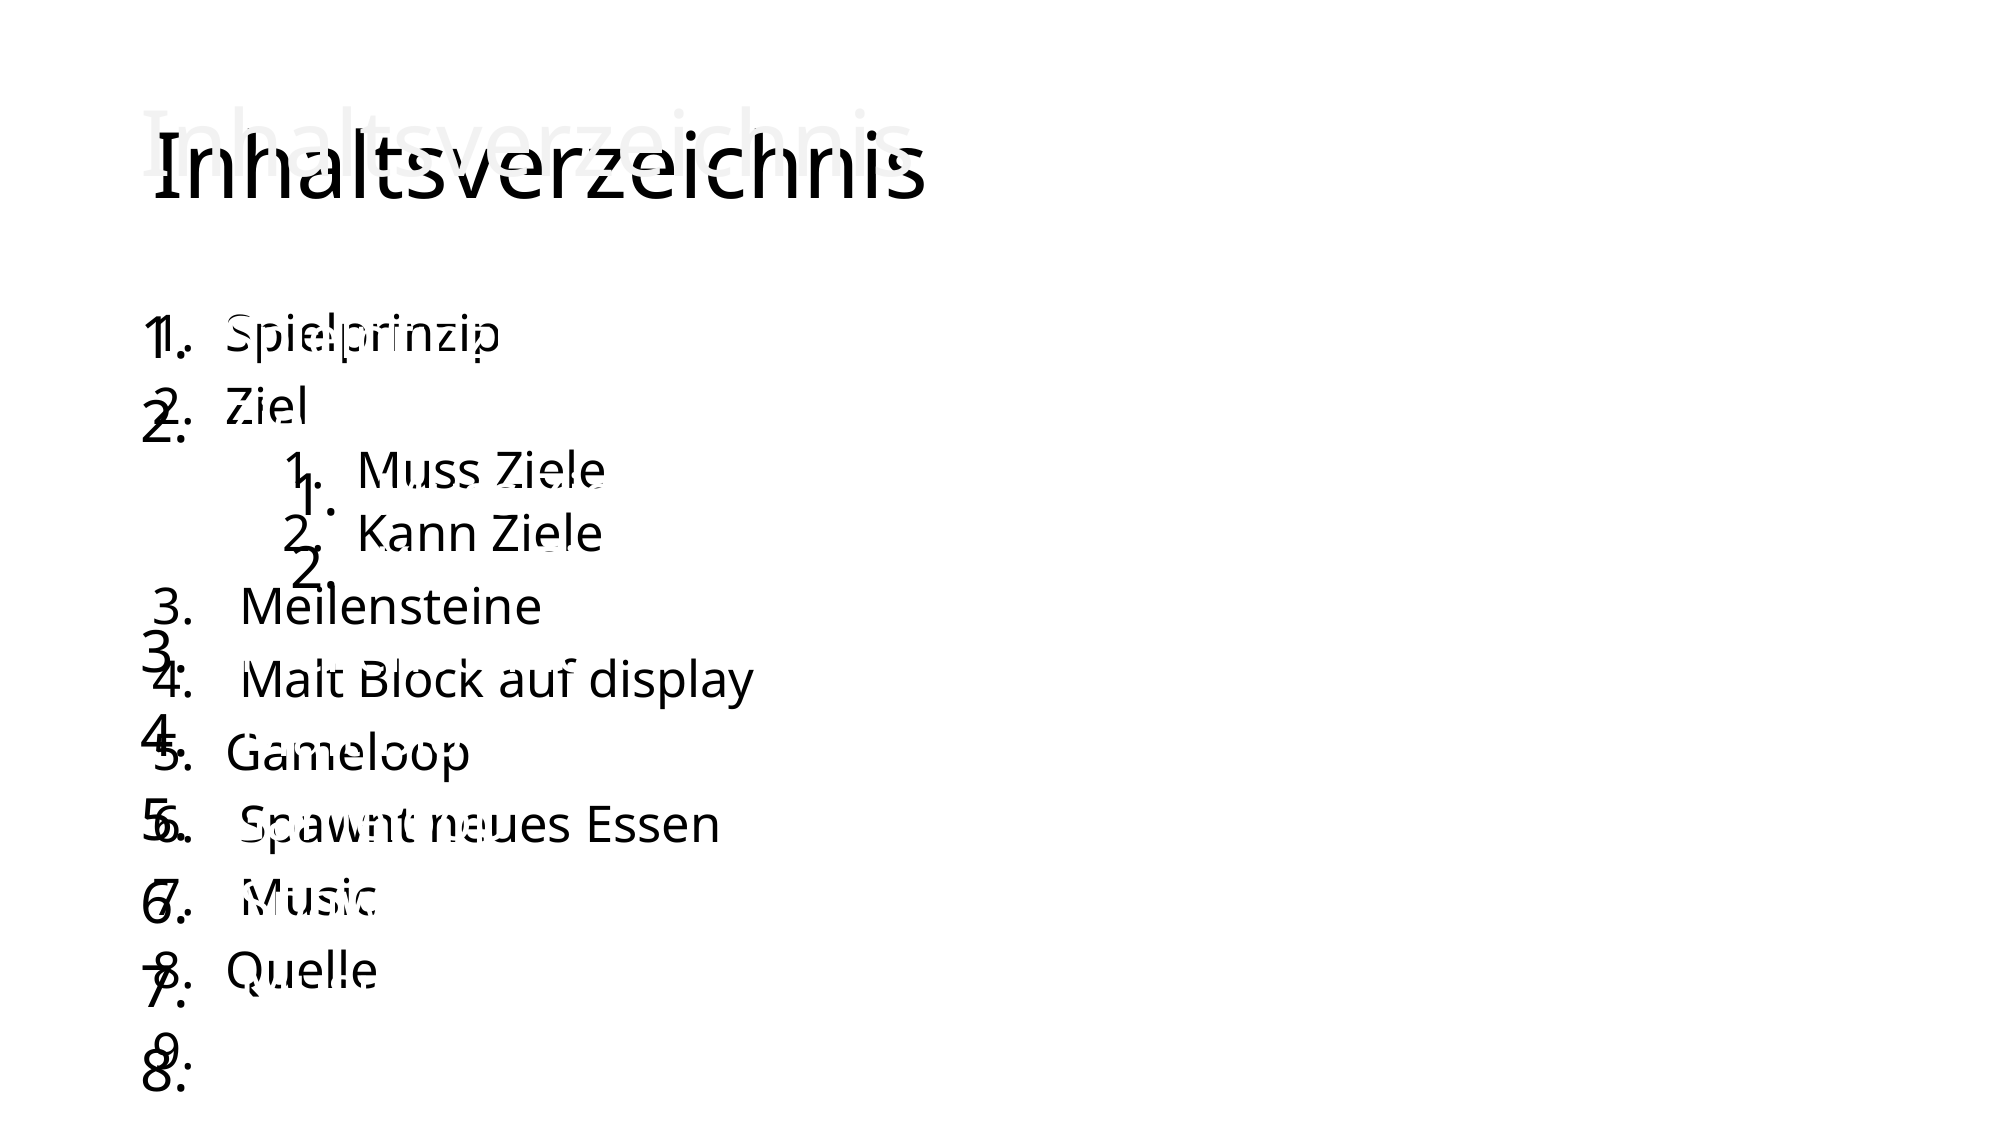

Inhaltsverzeichnis
Inhaltsverzeichnis
Spielprinzip
Ziel
Muss Ziele
Kann Ziele
 Meilensteine
 Malt Block auf display
Gameloop
 Spawnt neues Essen
 Music
Quelle
# Spielprinzip
Ziel
Muss Ziele
Kann Ziele
 Meilensteine
 Malt Block auf display
Gameloop
 Spawnt neues Essen
 Music
Quelle